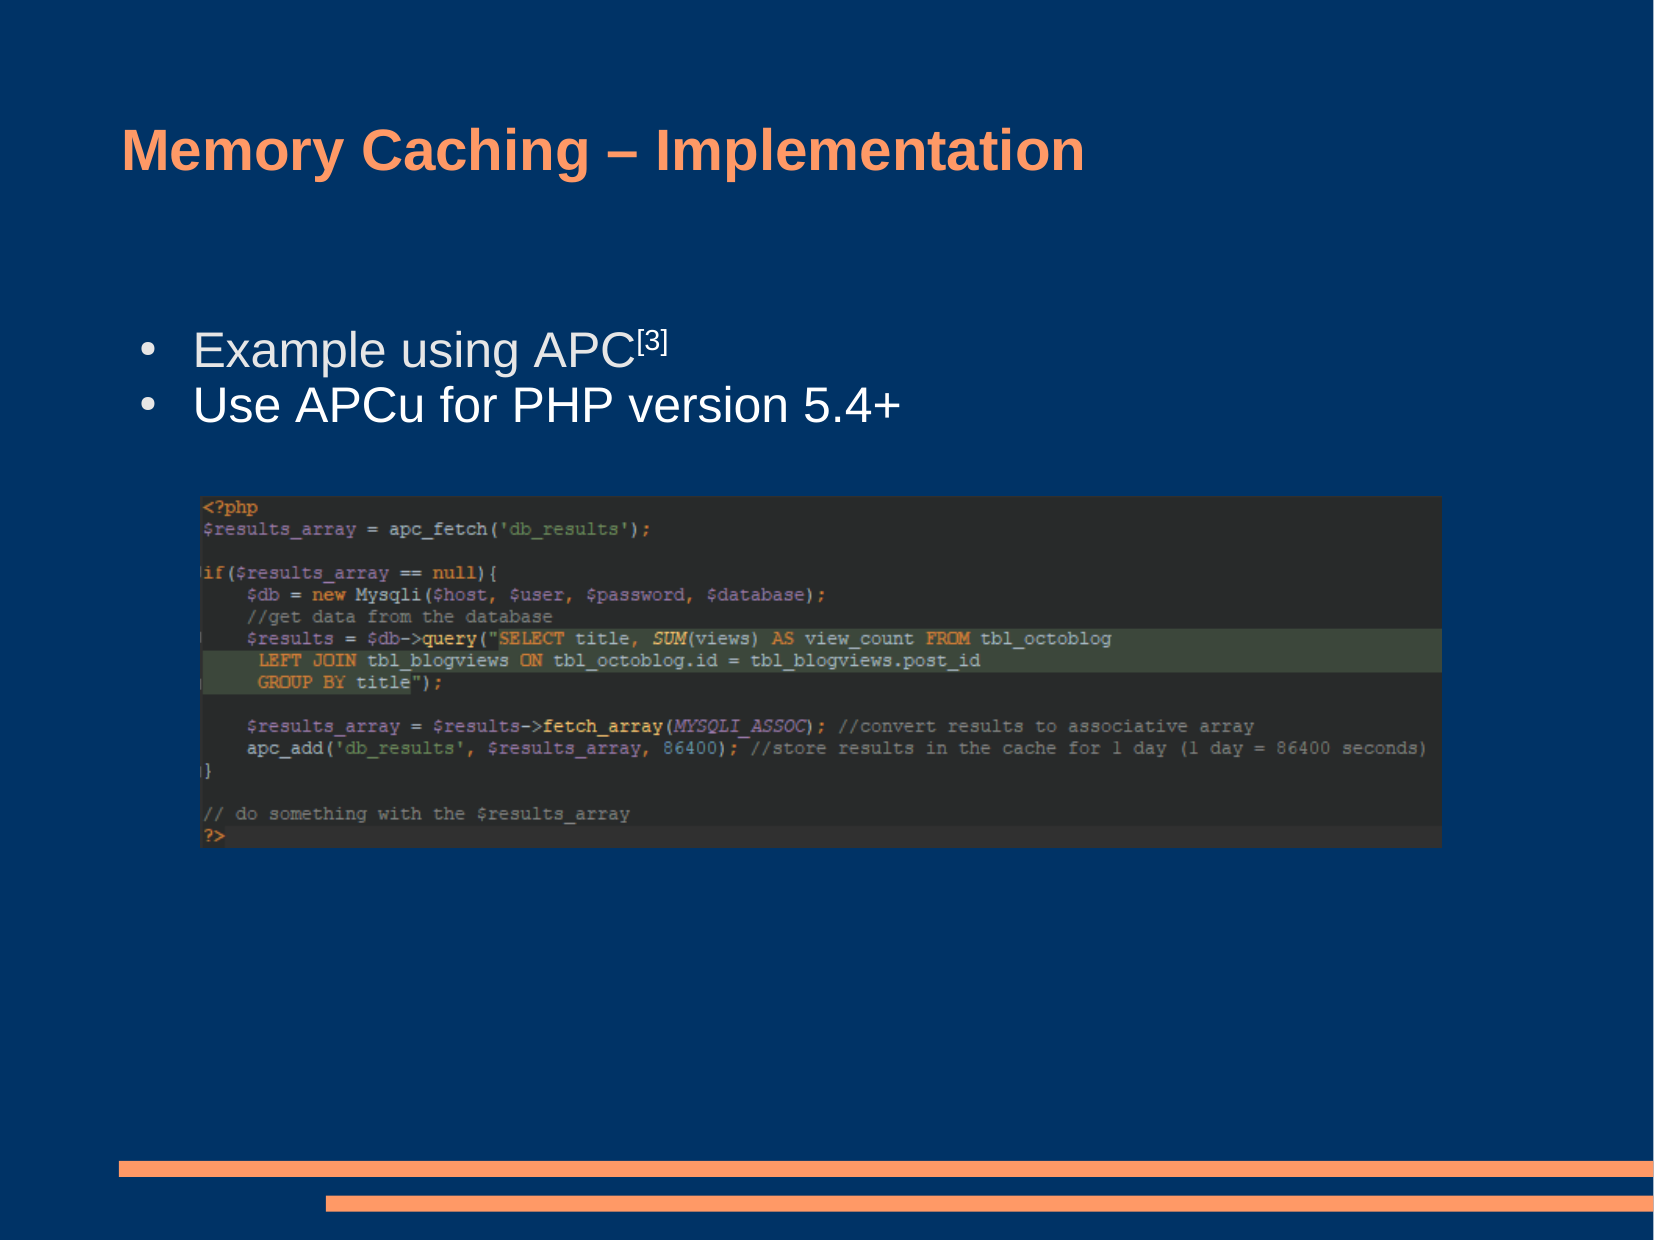

# Memory Caching – Implementation
Example using APC[3]
Use APCu for PHP version 5.4+